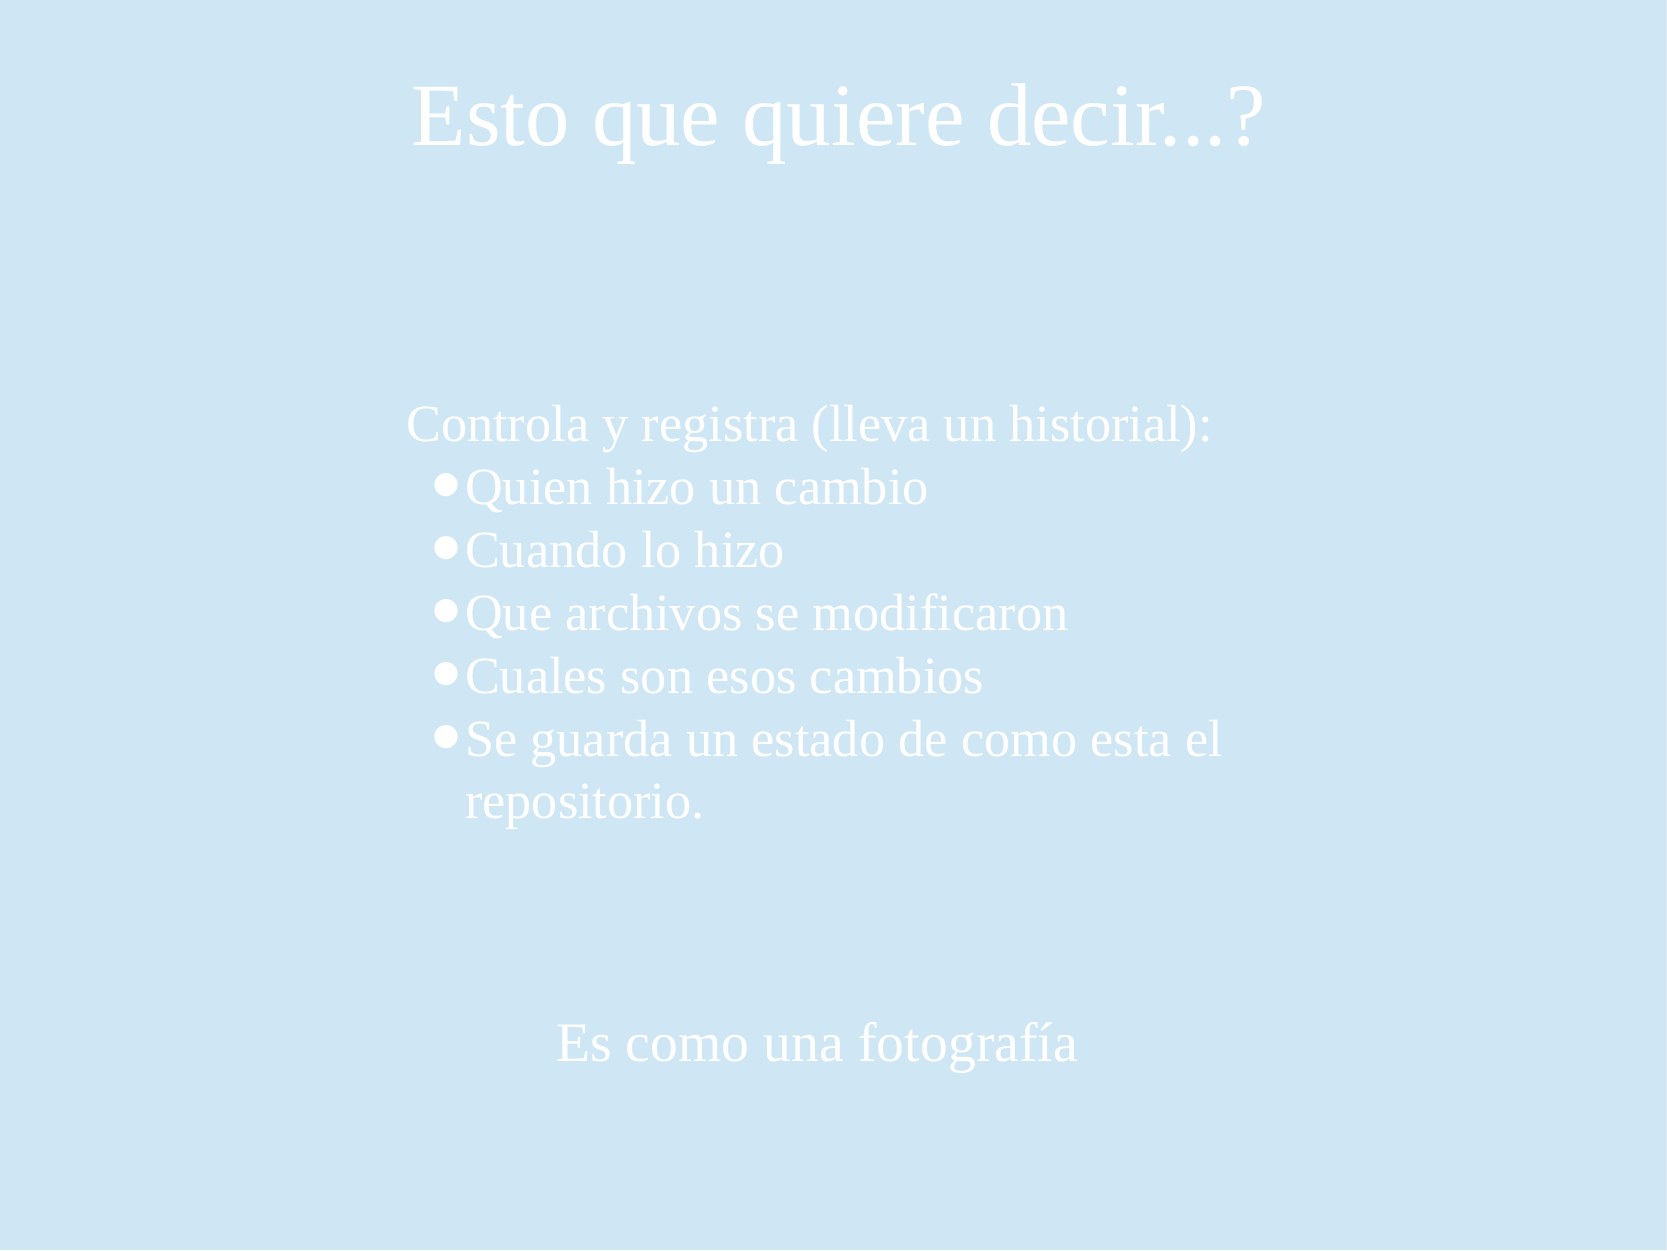

# Esto que quiere decir...?
Controla y registra (lleva un historial):
Quien hizo un cambio
Cuando lo hizo
Que archivos se modificaron
Cuales son esos cambios
Se guarda un estado de como esta el repositorio.
Es como una fotografía